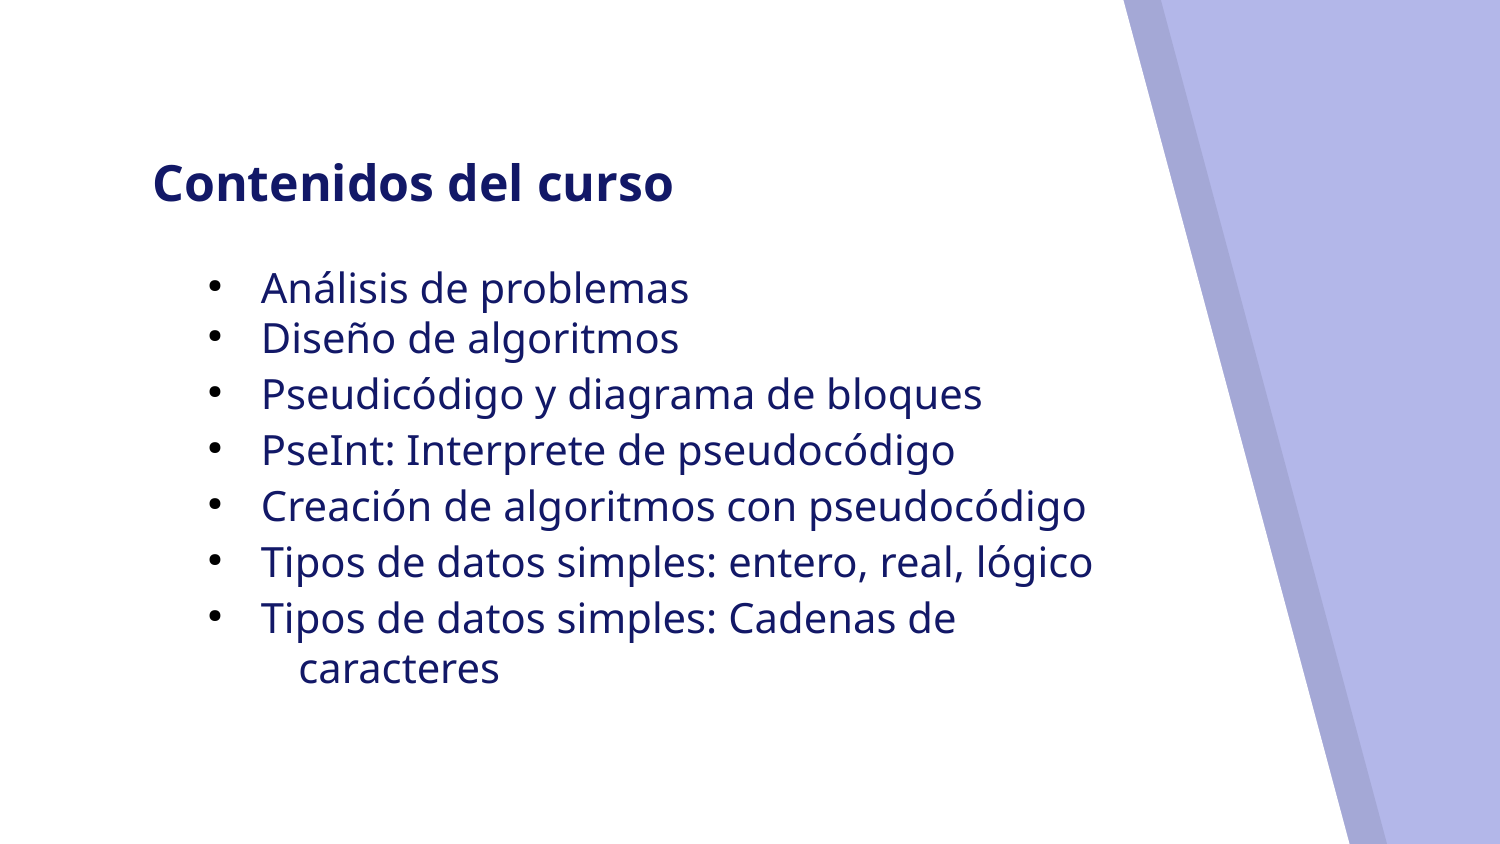

# Contenidos del curso
Análisis de problemas
Diseño de algoritmos
Pseudicódigo y diagrama de bloques
PseInt: Interprete de pseudocódigo
Creación de algoritmos con pseudocódigo
Tipos de datos simples: entero, real, lógico
Tipos de datos simples: Cadenas de caracteres